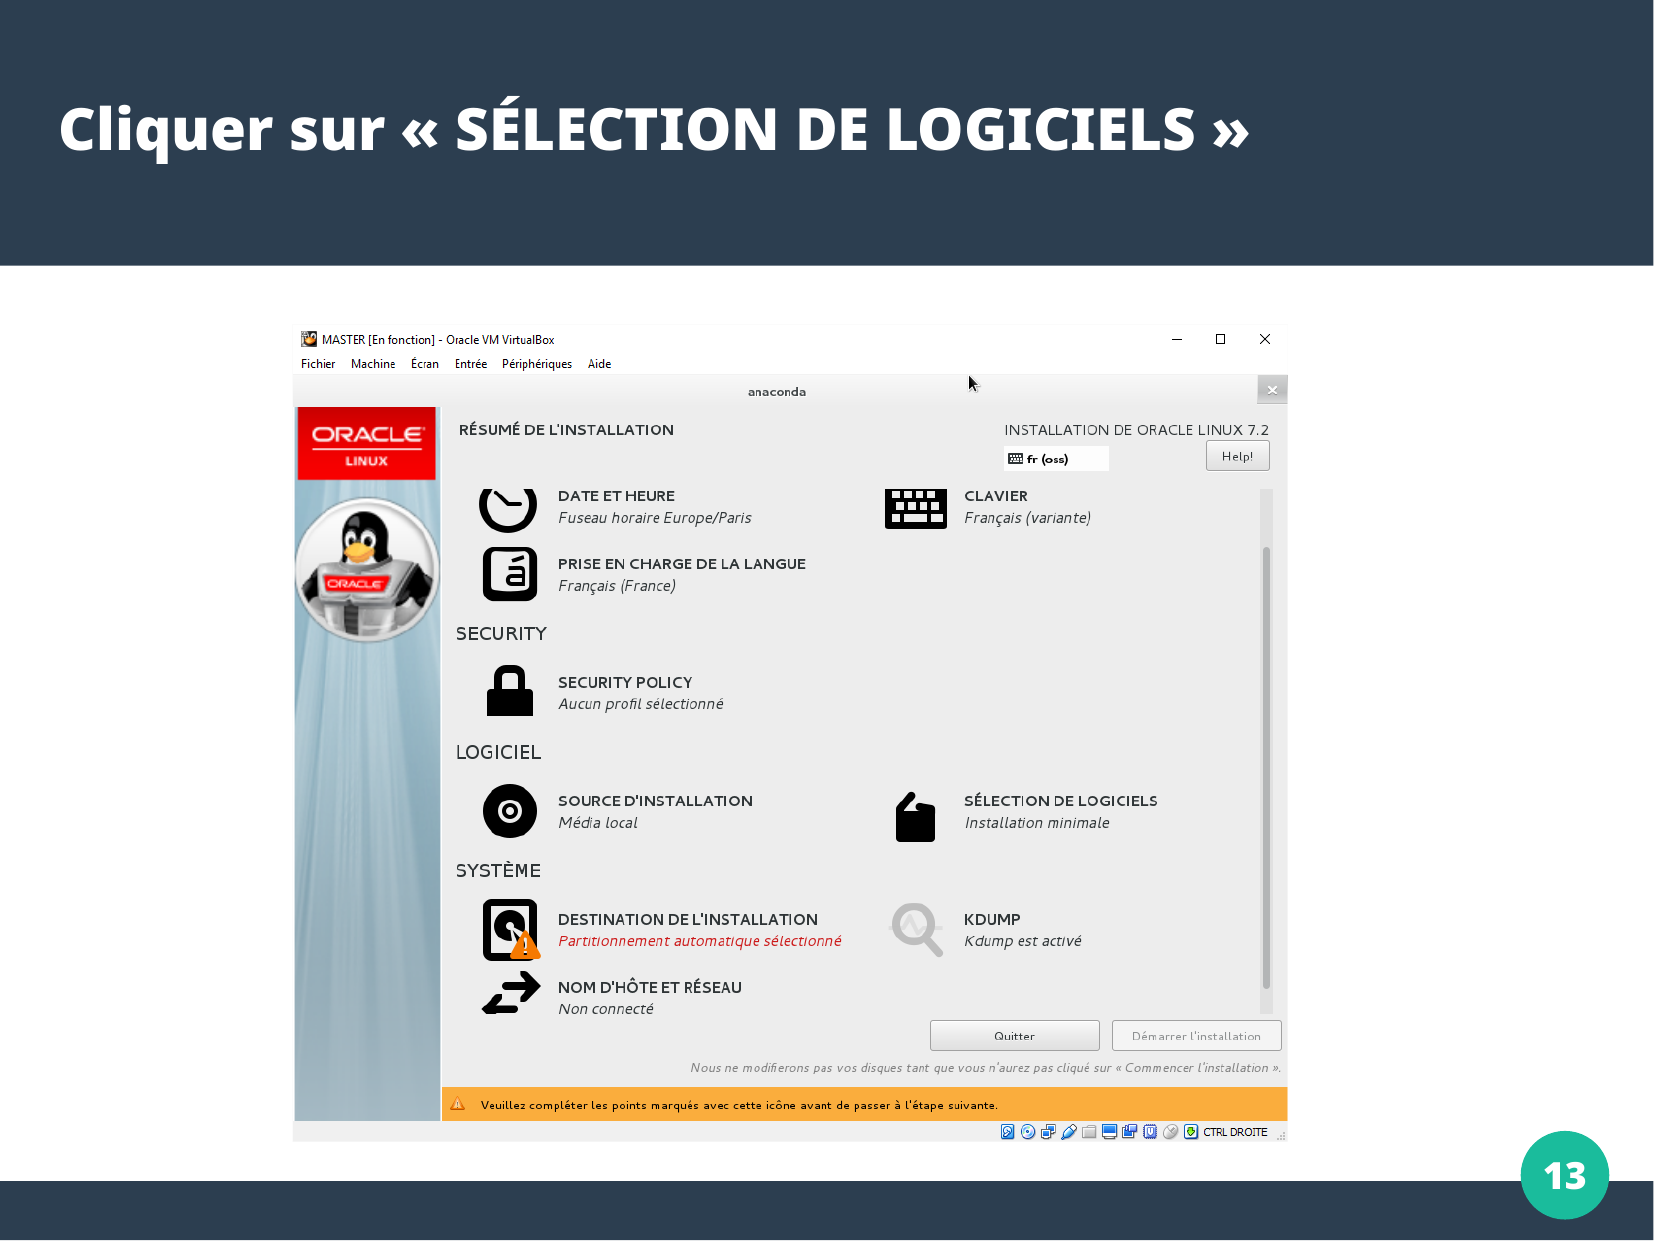

# Cliquer sur « SÉLECTION DE LOGICIELS »
13